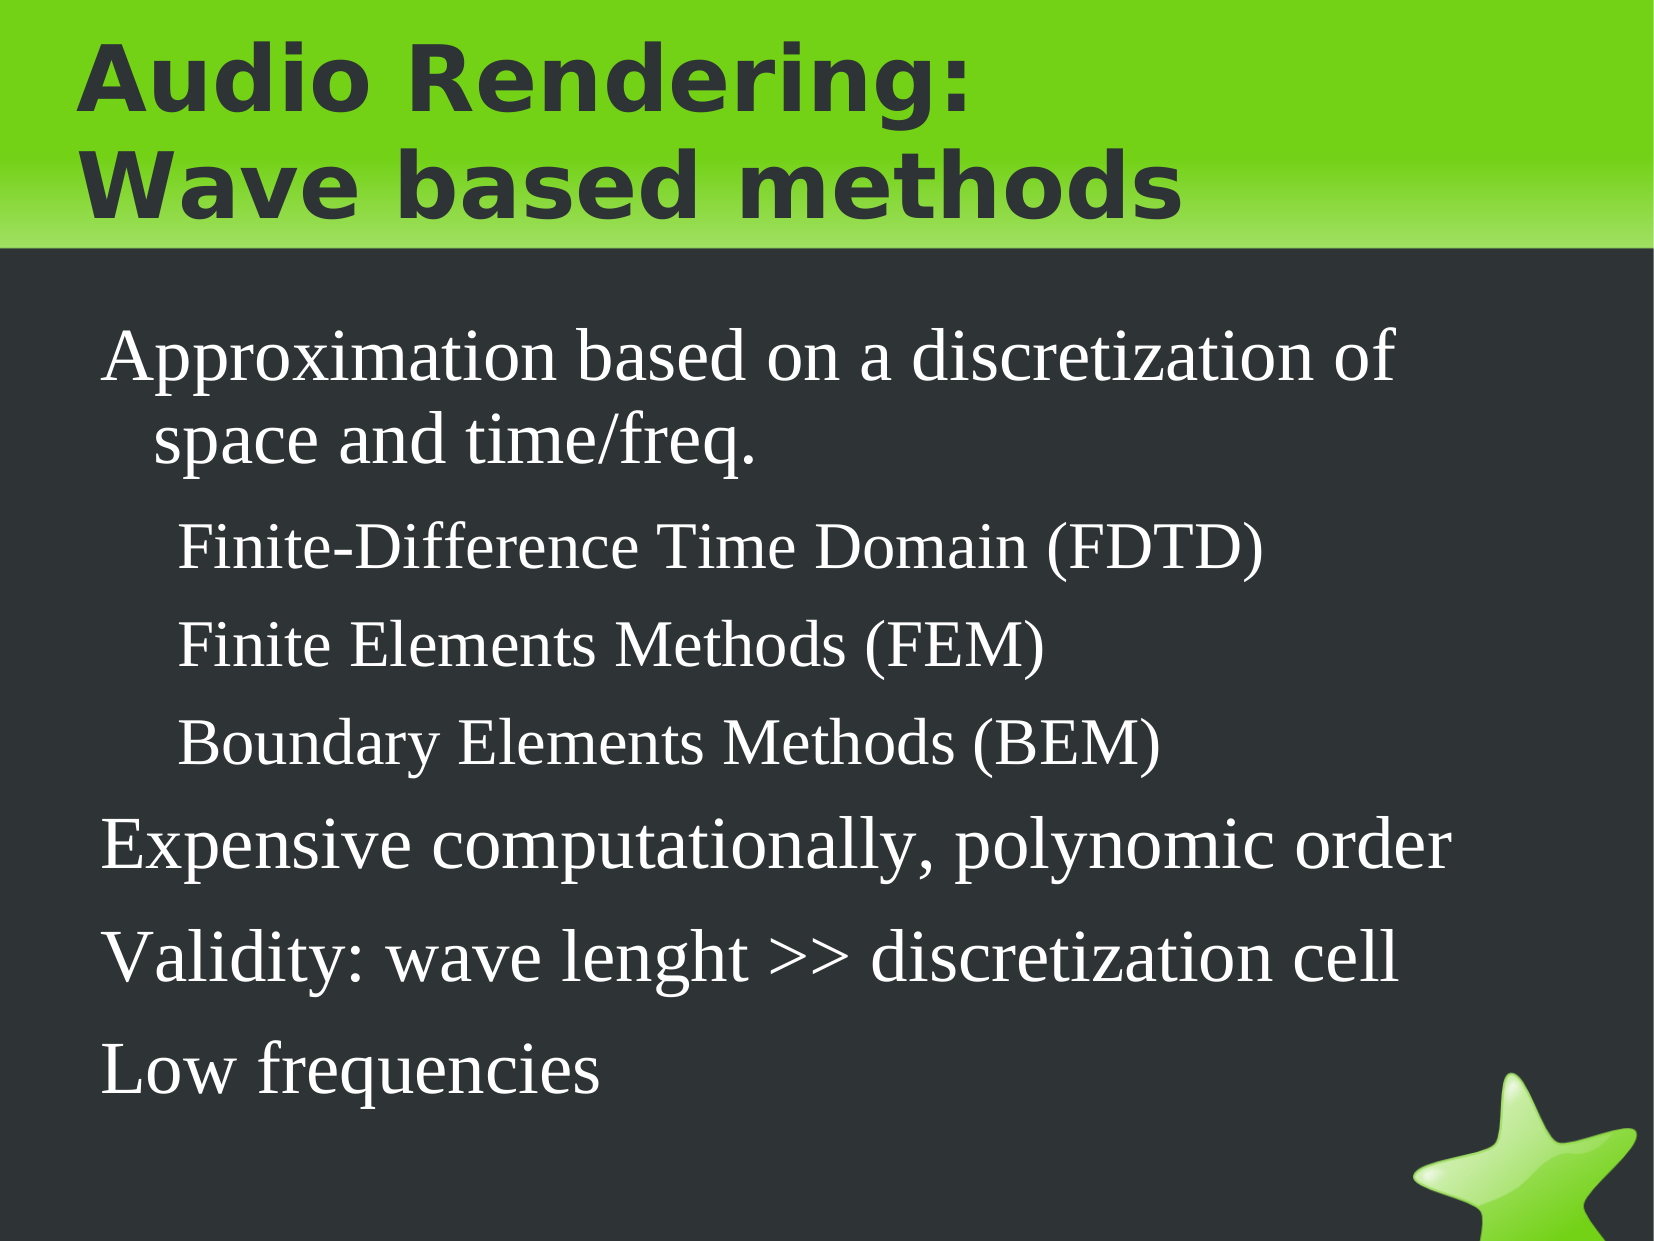

# Audio Rendering: Wave based methods
Approximation based on a discretization of space and time/freq.
Finite-Difference Time Domain (FDTD)
Finite Elements Methods (FEM)
Boundary Elements Methods (BEM)
Expensive computationally, polynomic order
Validity: wave lenght >> discretization cell
Low frequencies